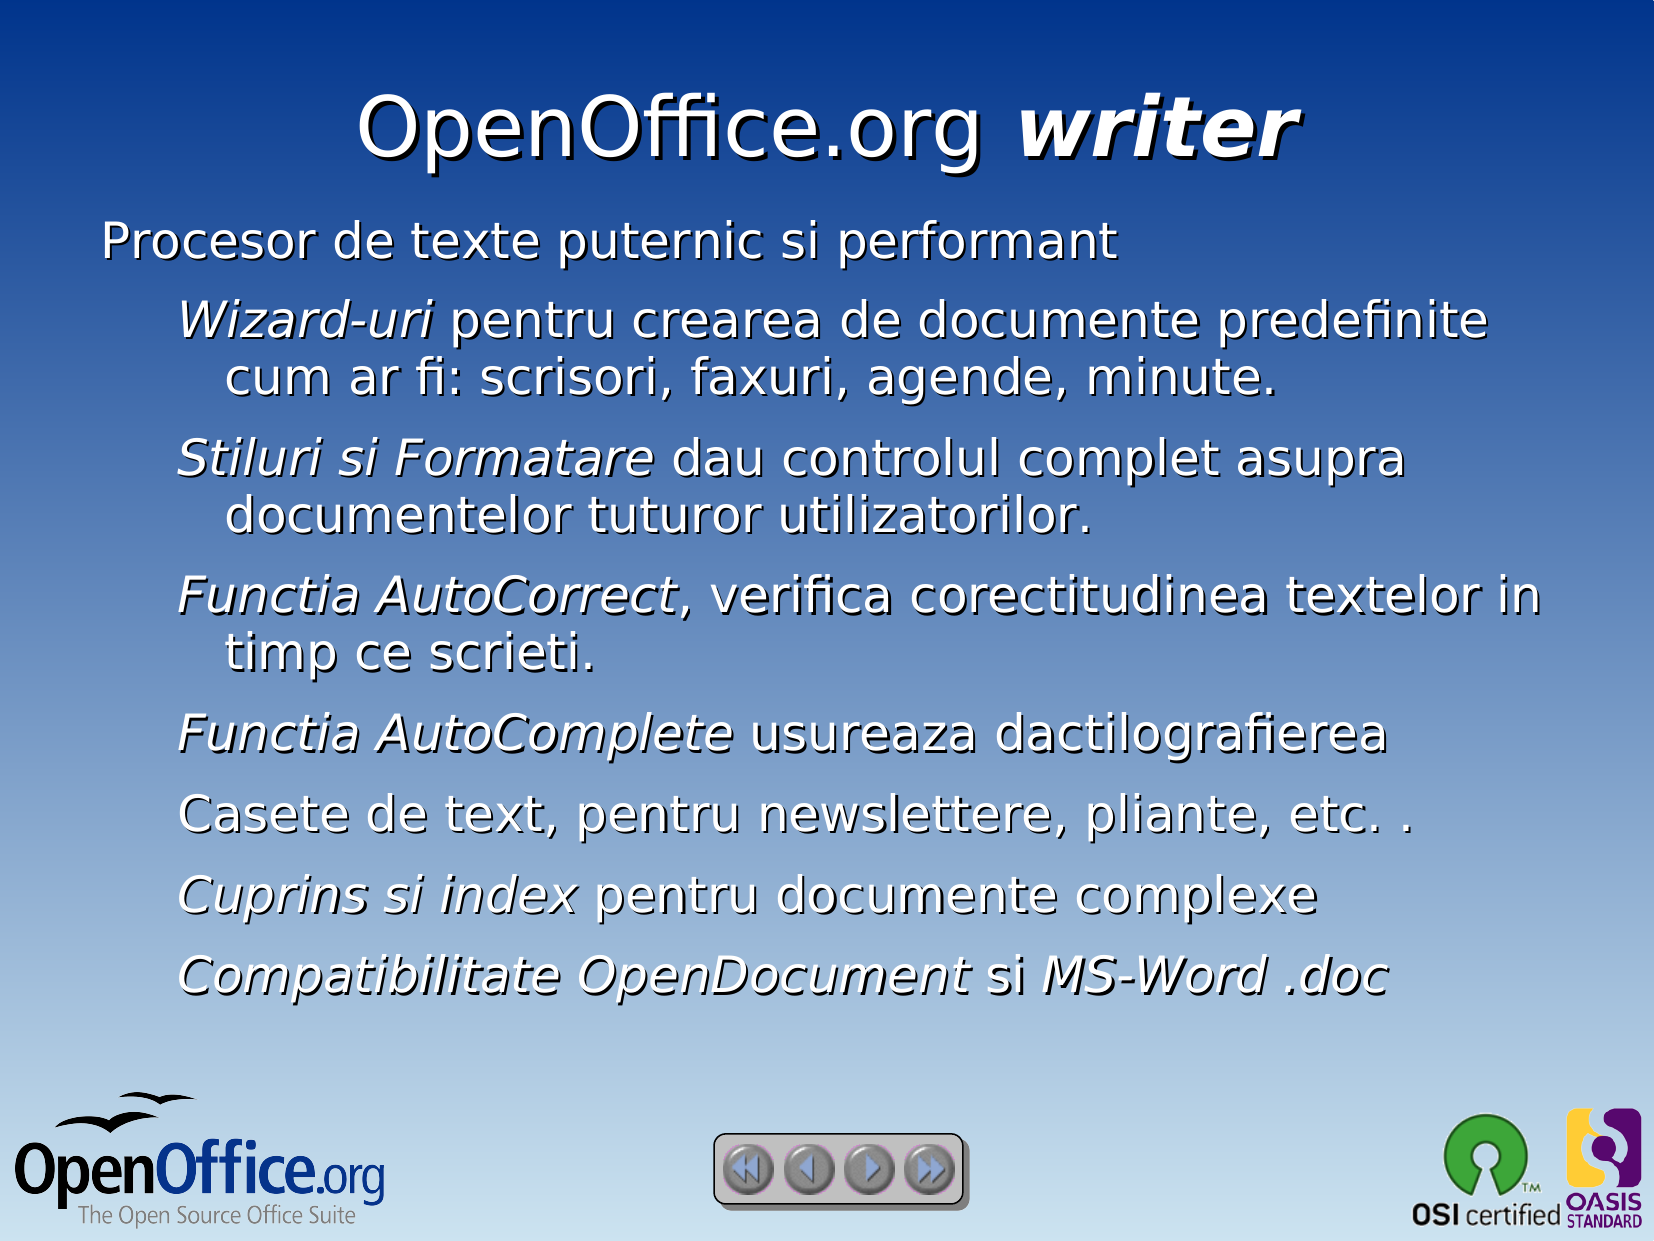

# OpenOffice.org writer
Procesor de texte puternic si performant
Wizard-uri pentru crearea de documente predefinite cum ar fi: scrisori, faxuri, agende, minute.
Stiluri si Formatare dau controlul complet asupra documentelor tuturor utilizatorilor.
Functia AutoCorrect, verifica corectitudinea textelor in timp ce scrieti.
Functia AutoComplete usureaza dactilografierea
Casete de text, pentru newslettere, pliante, etc. .
Cuprins si index pentru documente complexe
Compatibilitate OpenDocument si MS-Word .doc